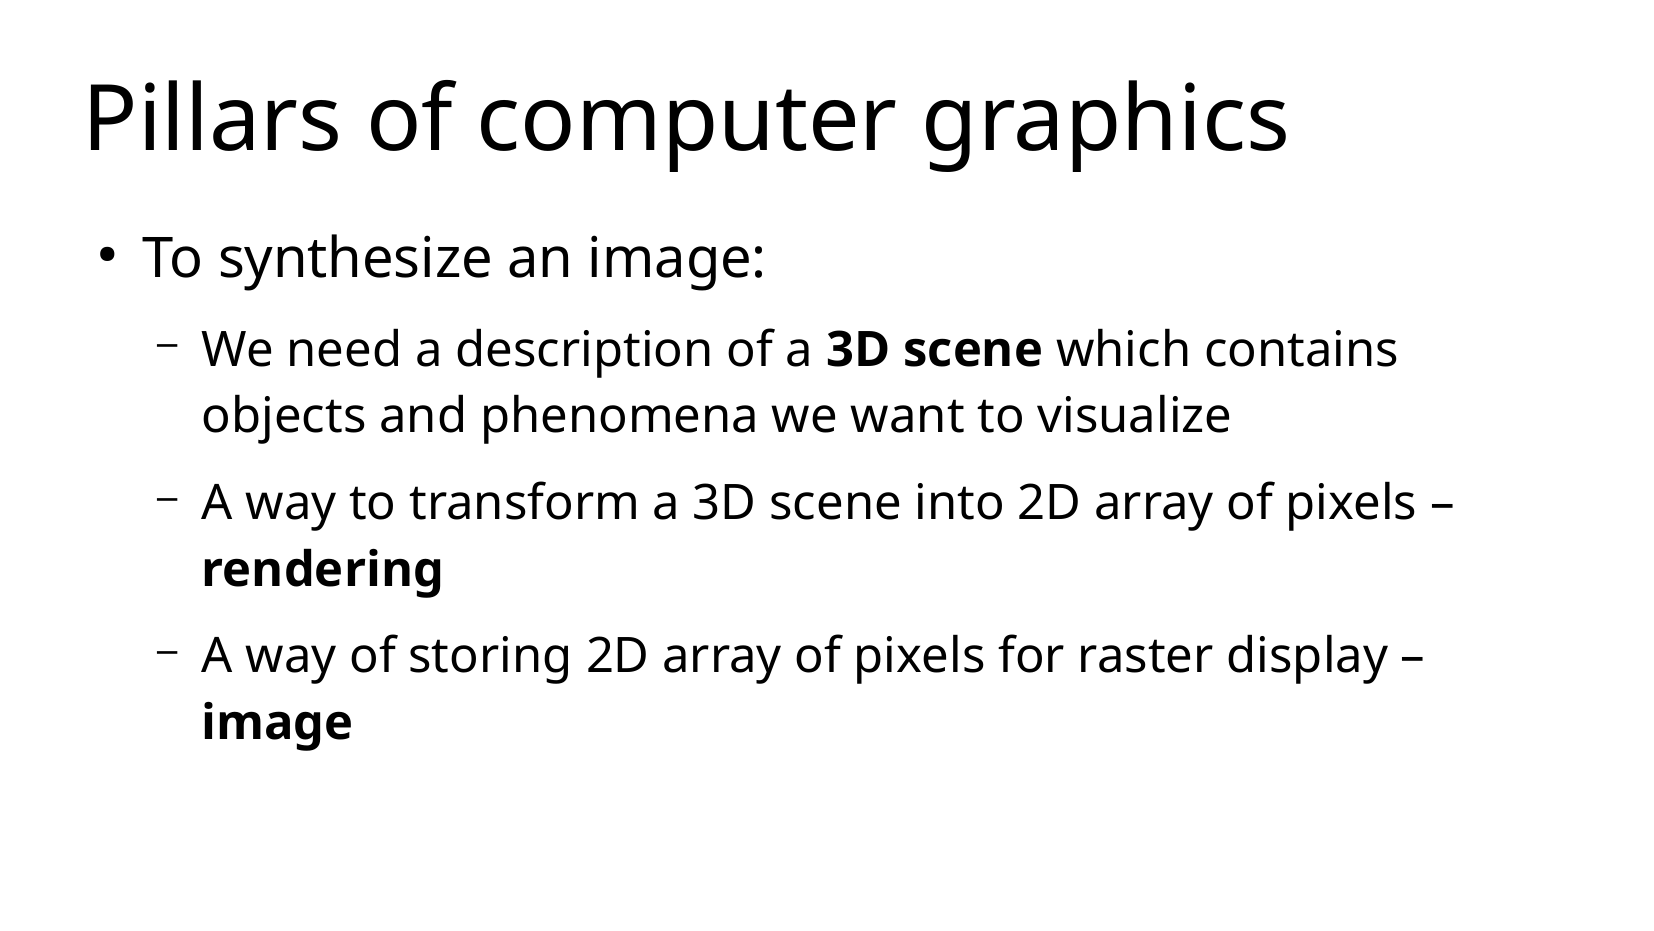

# Pillars of computer graphics
To synthesize an image:
We need a description of a 3D scene which contains objects and phenomena we want to visualize
A way to transform a 3D scene into 2D array of pixels – rendering
A way of storing 2D array of pixels for raster display – image